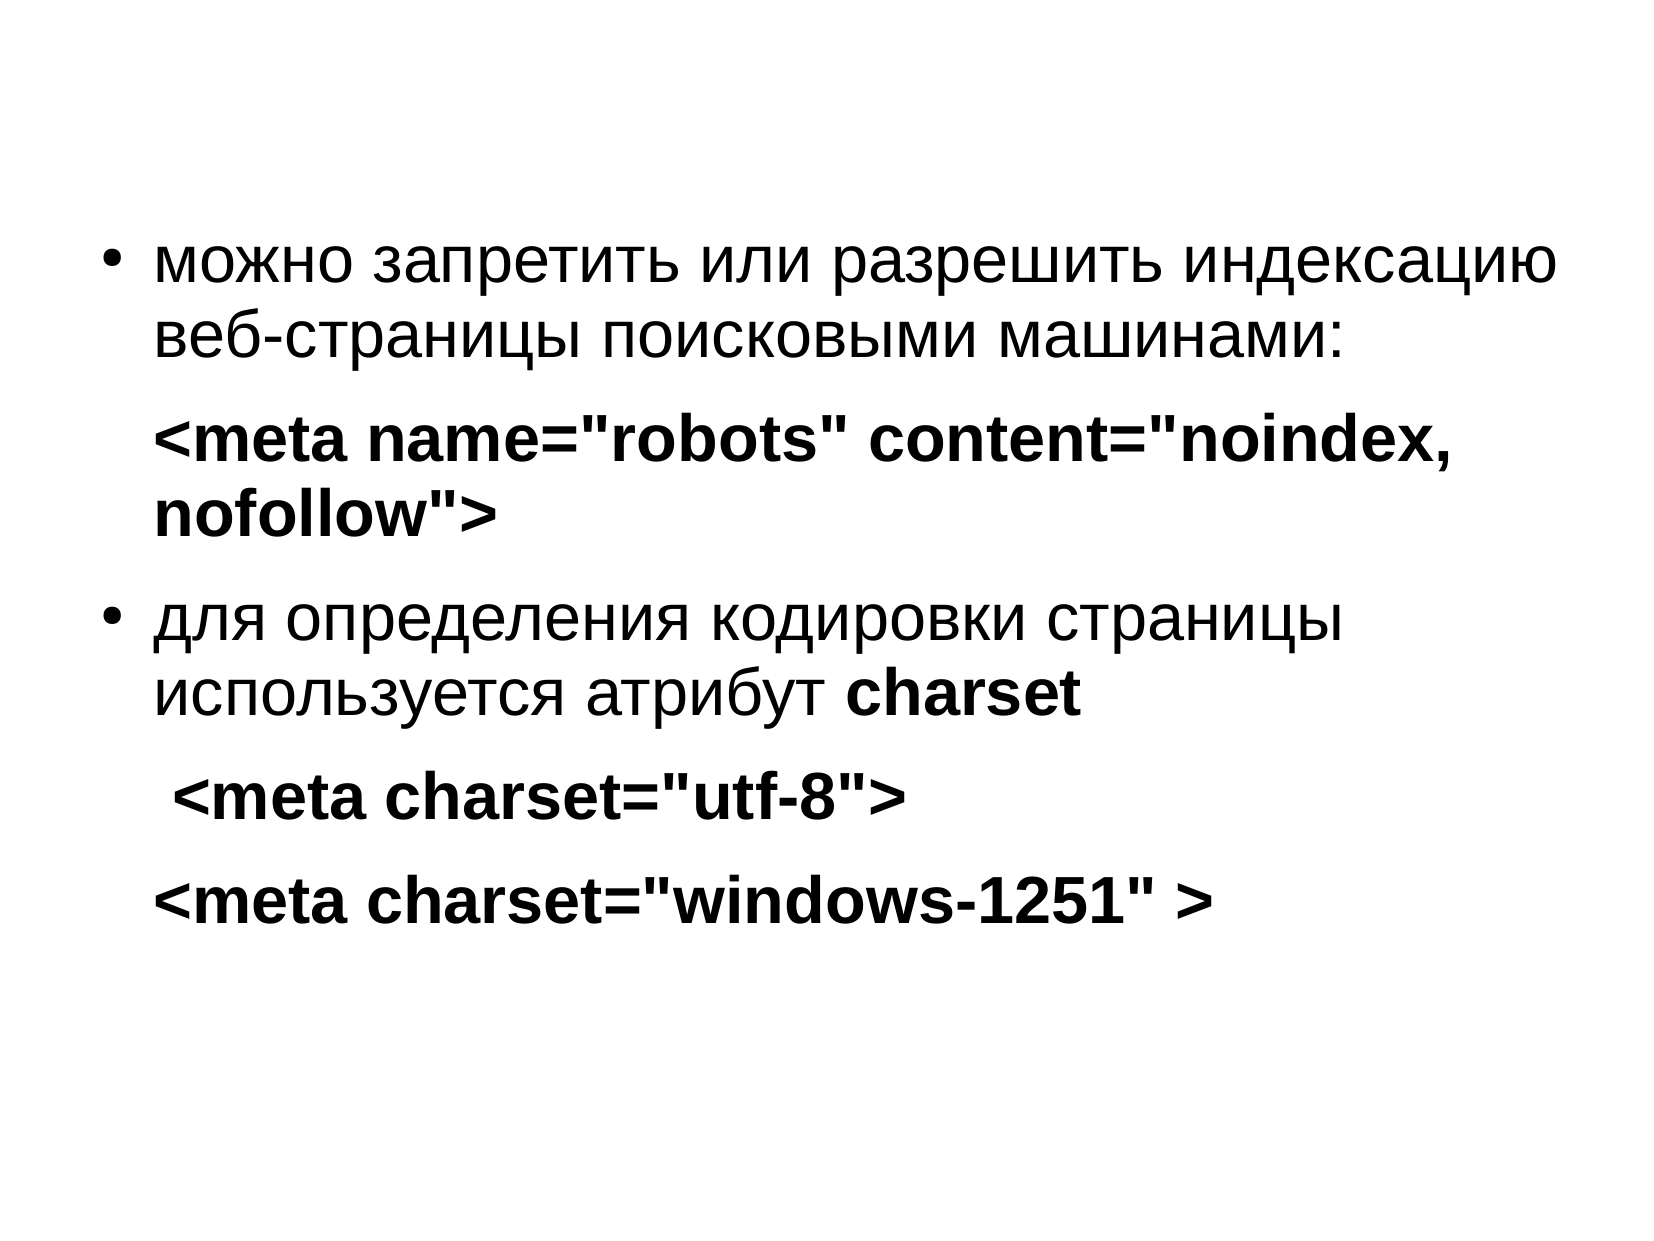

# можно запретить или разрешить индексацию веб-страницы поисковыми машинами:
<meta name="robots" content="noindex, nofollow">
для определения кодировки страницы используется атрибут charset
 <meta charset="utf-8">
<meta charset="windows-1251" >